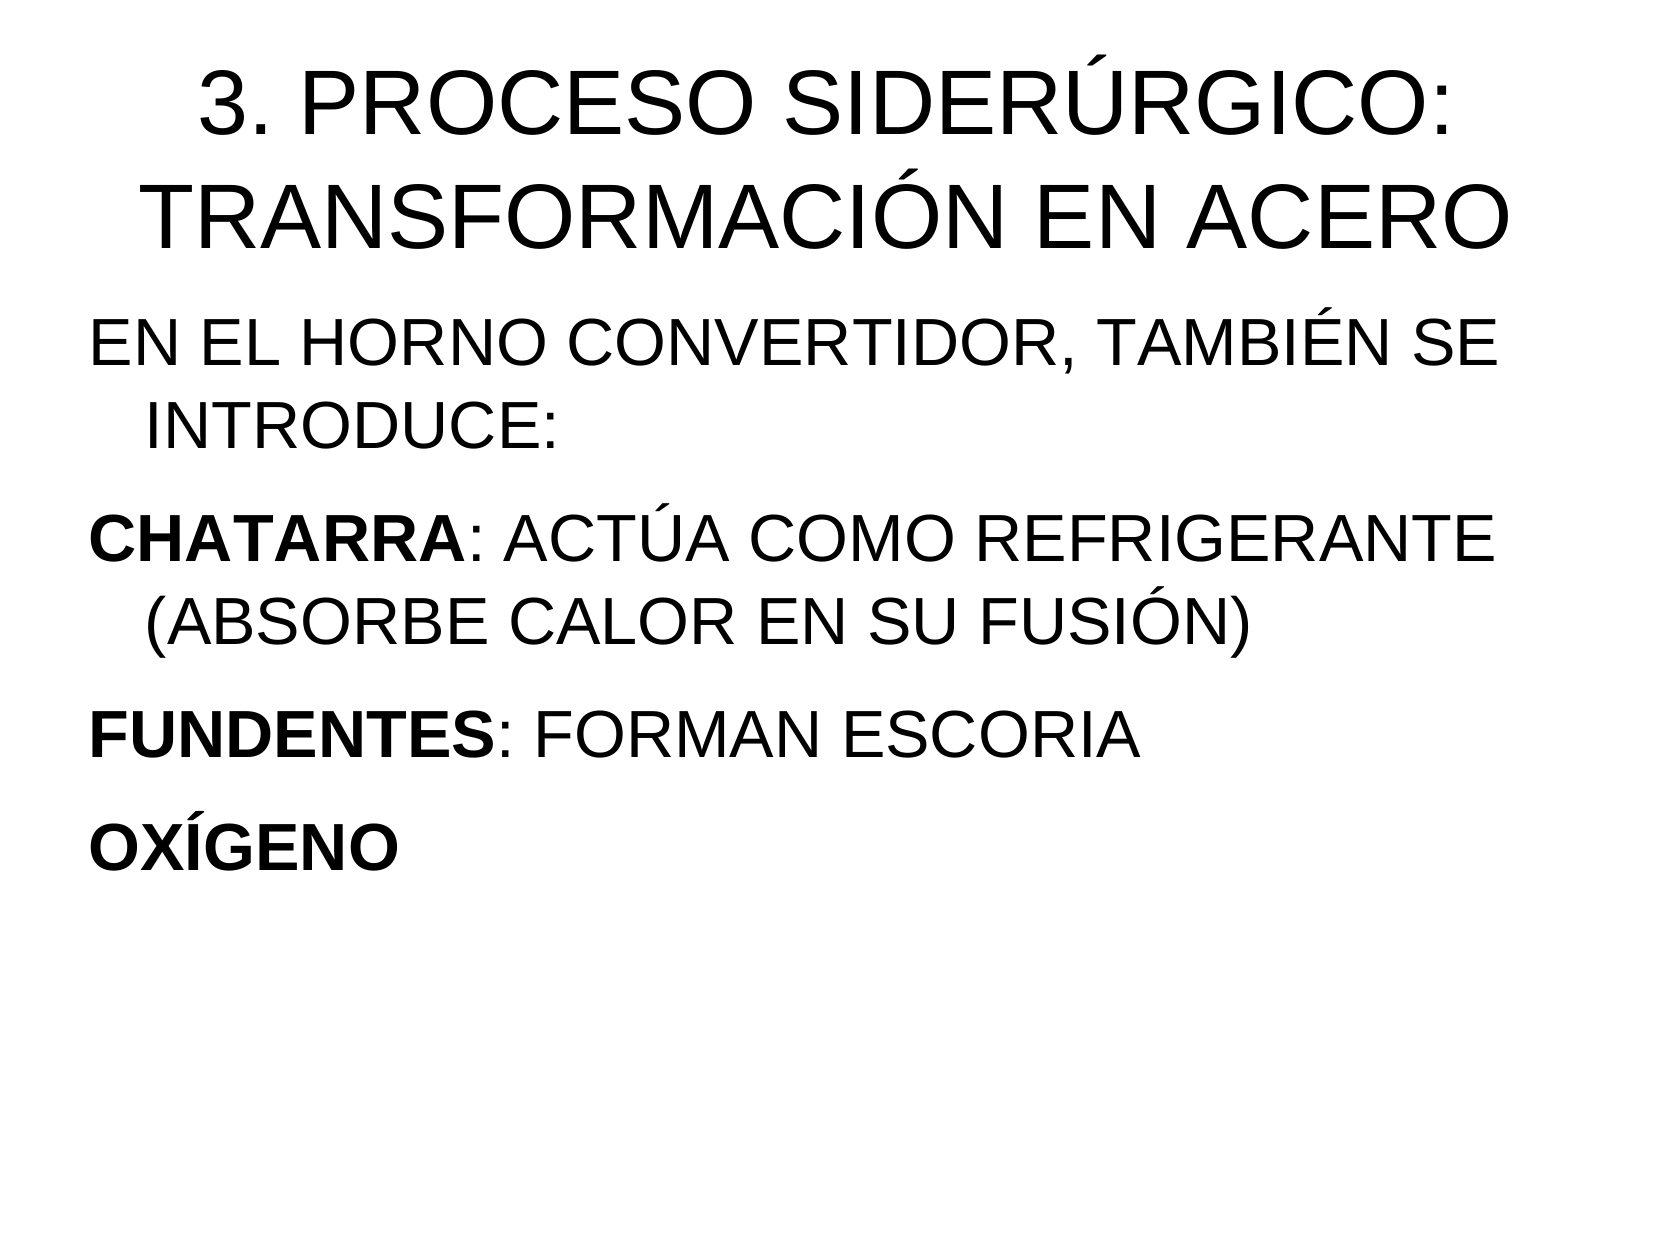

# 3. PROCESO SIDERÚRGICO: TRANSFORMACIÓN EN ACERO
EN EL HORNO CONVERTIDOR, TAMBIÉN SE INTRODUCE:
CHATARRA: ACTÚA COMO REFRIGERANTE (ABSORBE CALOR EN SU FUSIÓN)
FUNDENTES: FORMAN ESCORIA
OXÍGENO